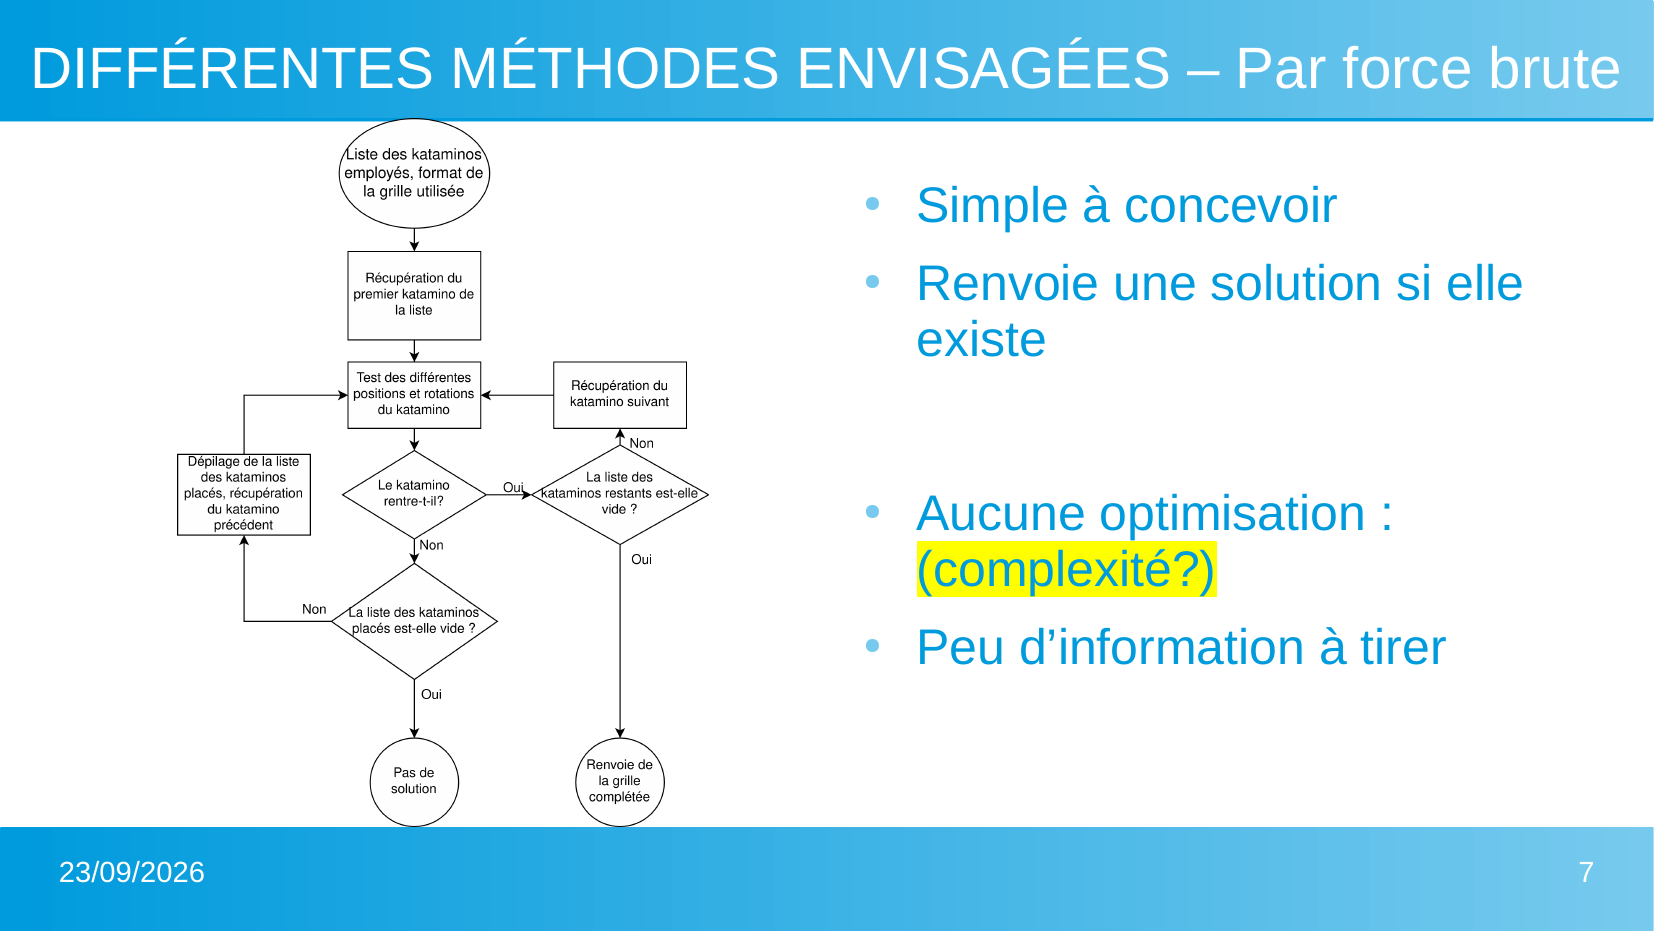

# DIFFÉRENTES MÉTHODES ENVISAGÉES – Par force brute
Simple à concevoir
Renvoie une solution si elle existe
Aucune optimisation : (complexité?)
Peu d’information à tirer
7